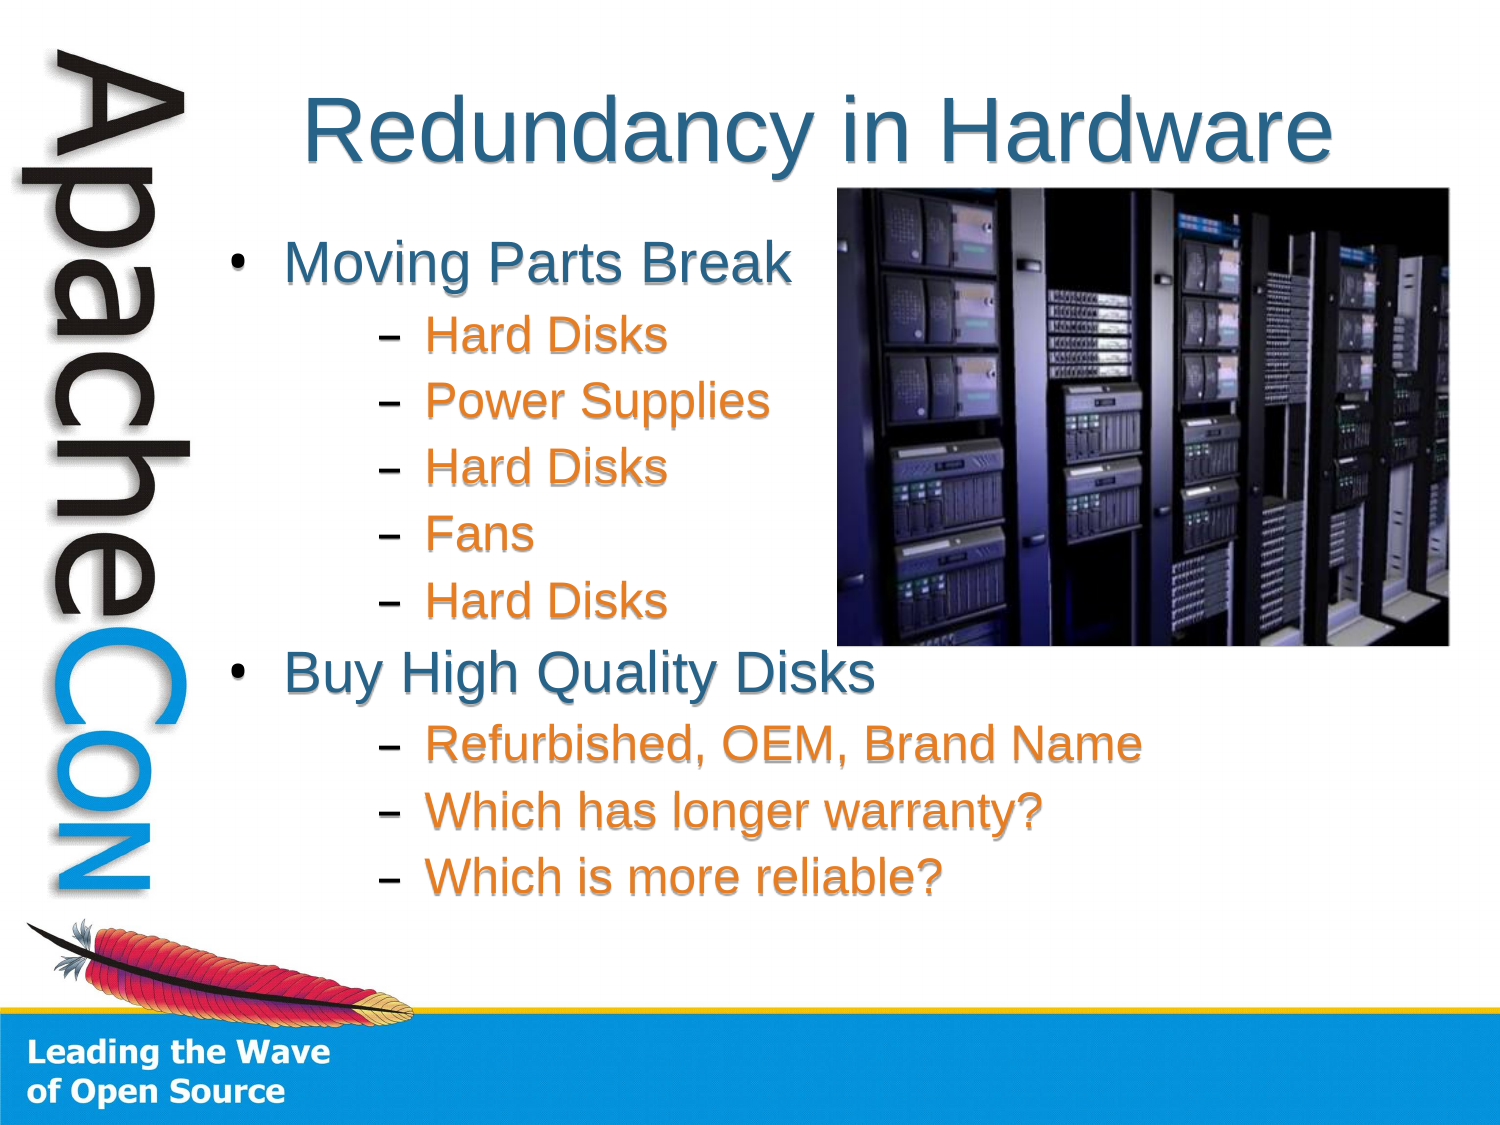

# Redundancy in Hardware
Moving Parts Break
Hard Disks
Power Supplies
Hard Disks
Fans
Hard Disks
Buy High Quality Disks
Refurbished, OEM, Brand Name
Which has longer warranty?
Which is more reliable?